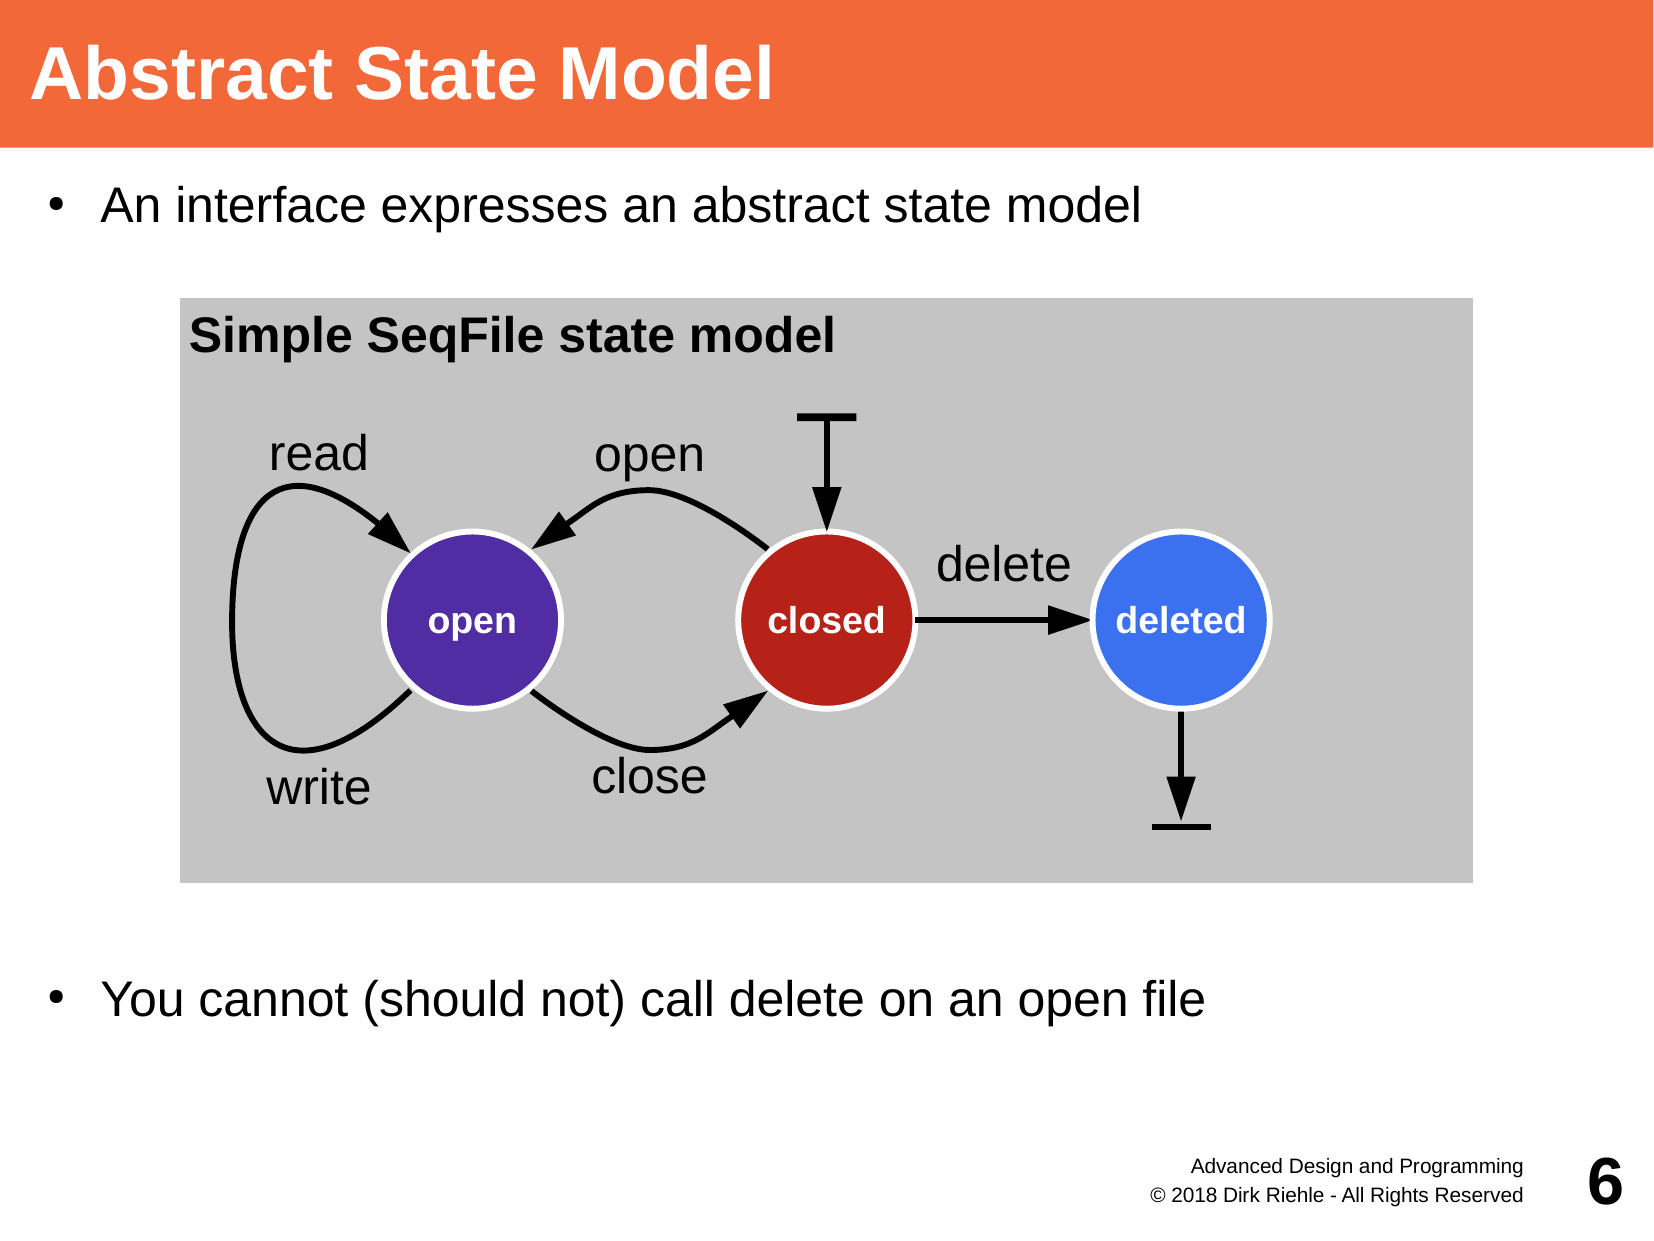

# Abstract State Model
An interface expresses an abstract state model
You cannot (should not) call delete on an open file
Simple SeqFile state model
open
read
write
open
closed
deleted
close
Advanced Design and Programming
6
© 2018 Dirk Riehle - All Rights Reserved